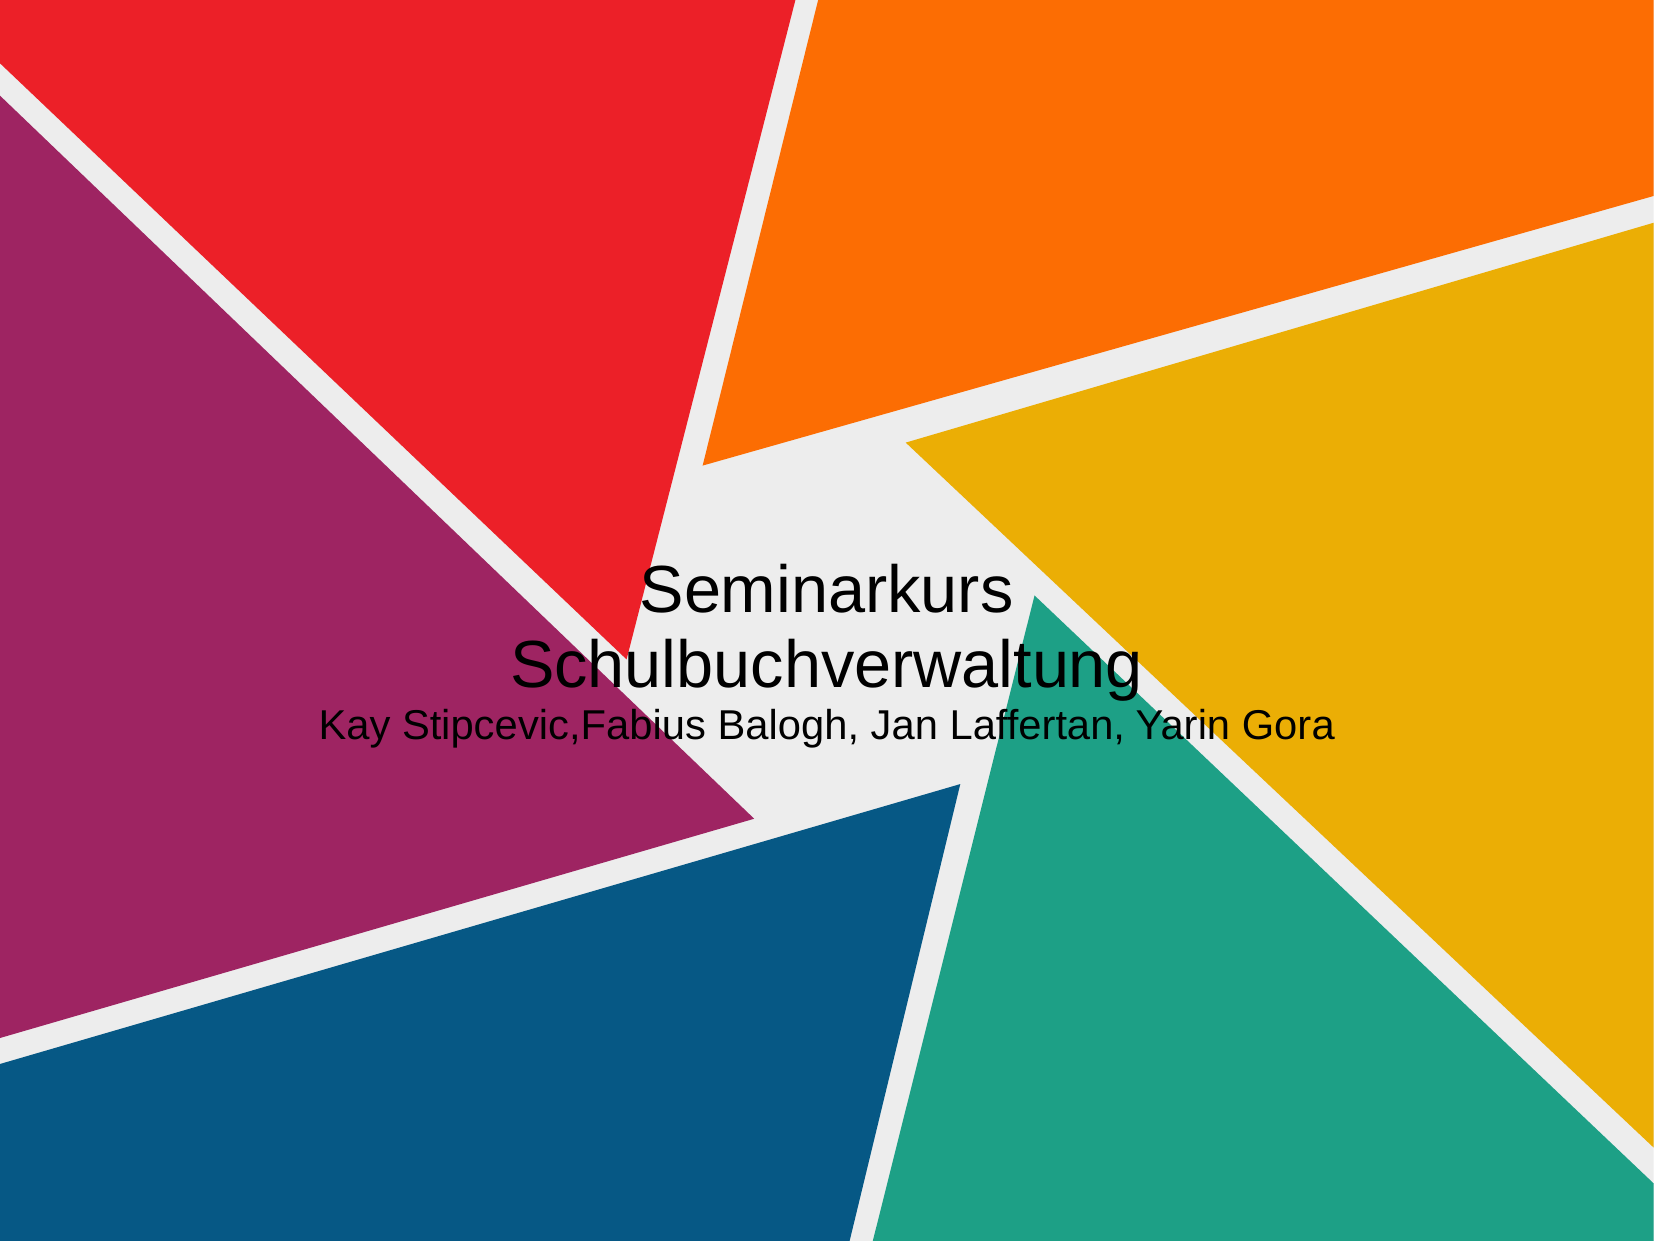

# Seminarkurs
Schulbuchverwaltung
Kay Stipcevic,Fabius Balogh, Jan Laffertan, Yarin Gora